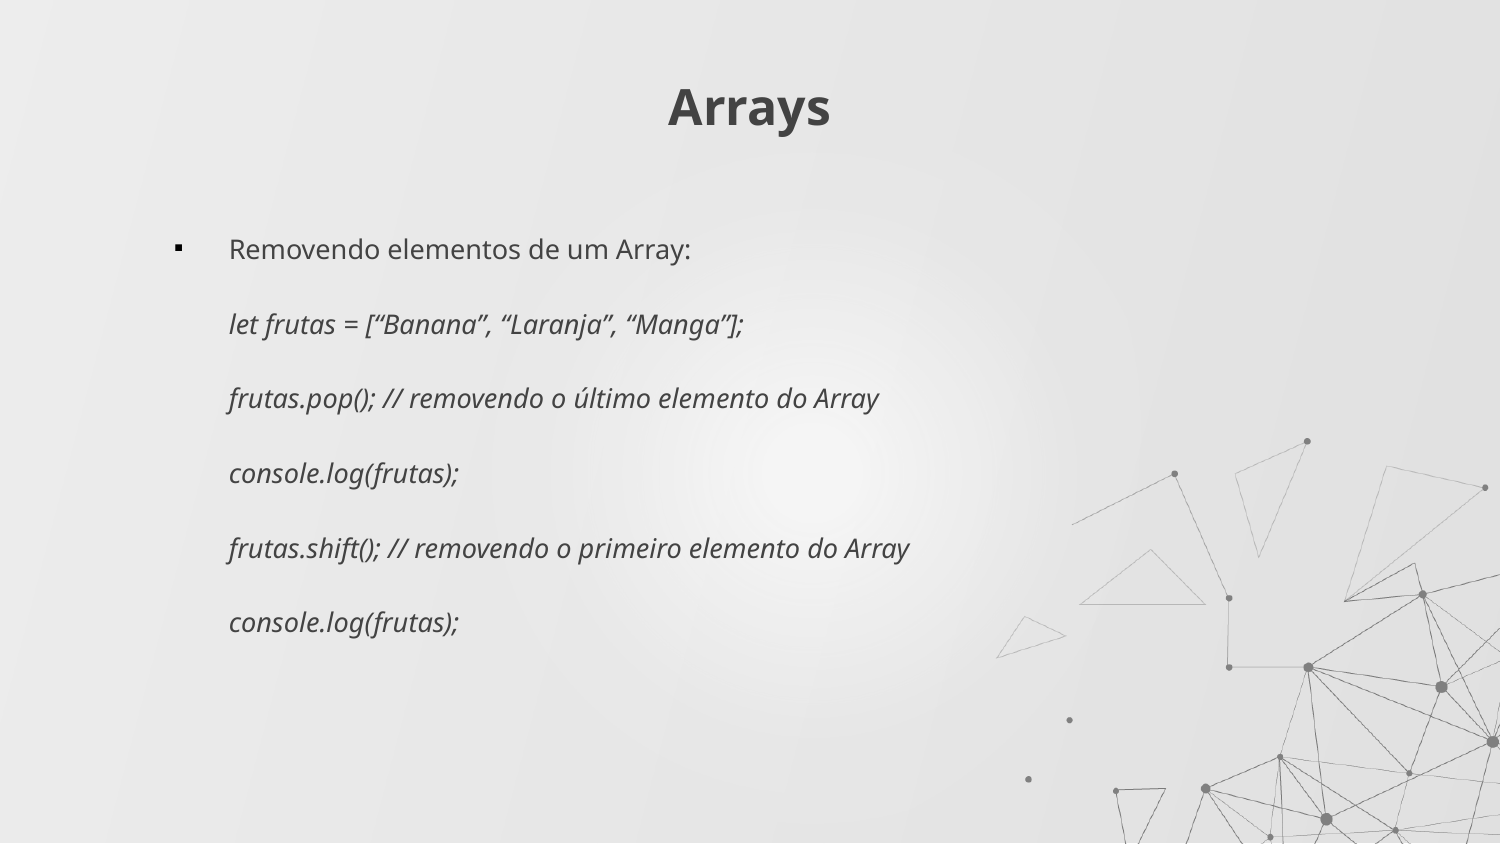

Arrays
# Removendo elementos de um Array:
let frutas = [“Banana”, “Laranja”, “Manga”];
frutas.pop(); // removendo o último elemento do Array
console.log(frutas);
frutas.shift(); // removendo o primeiro elemento do Array
console.log(frutas);